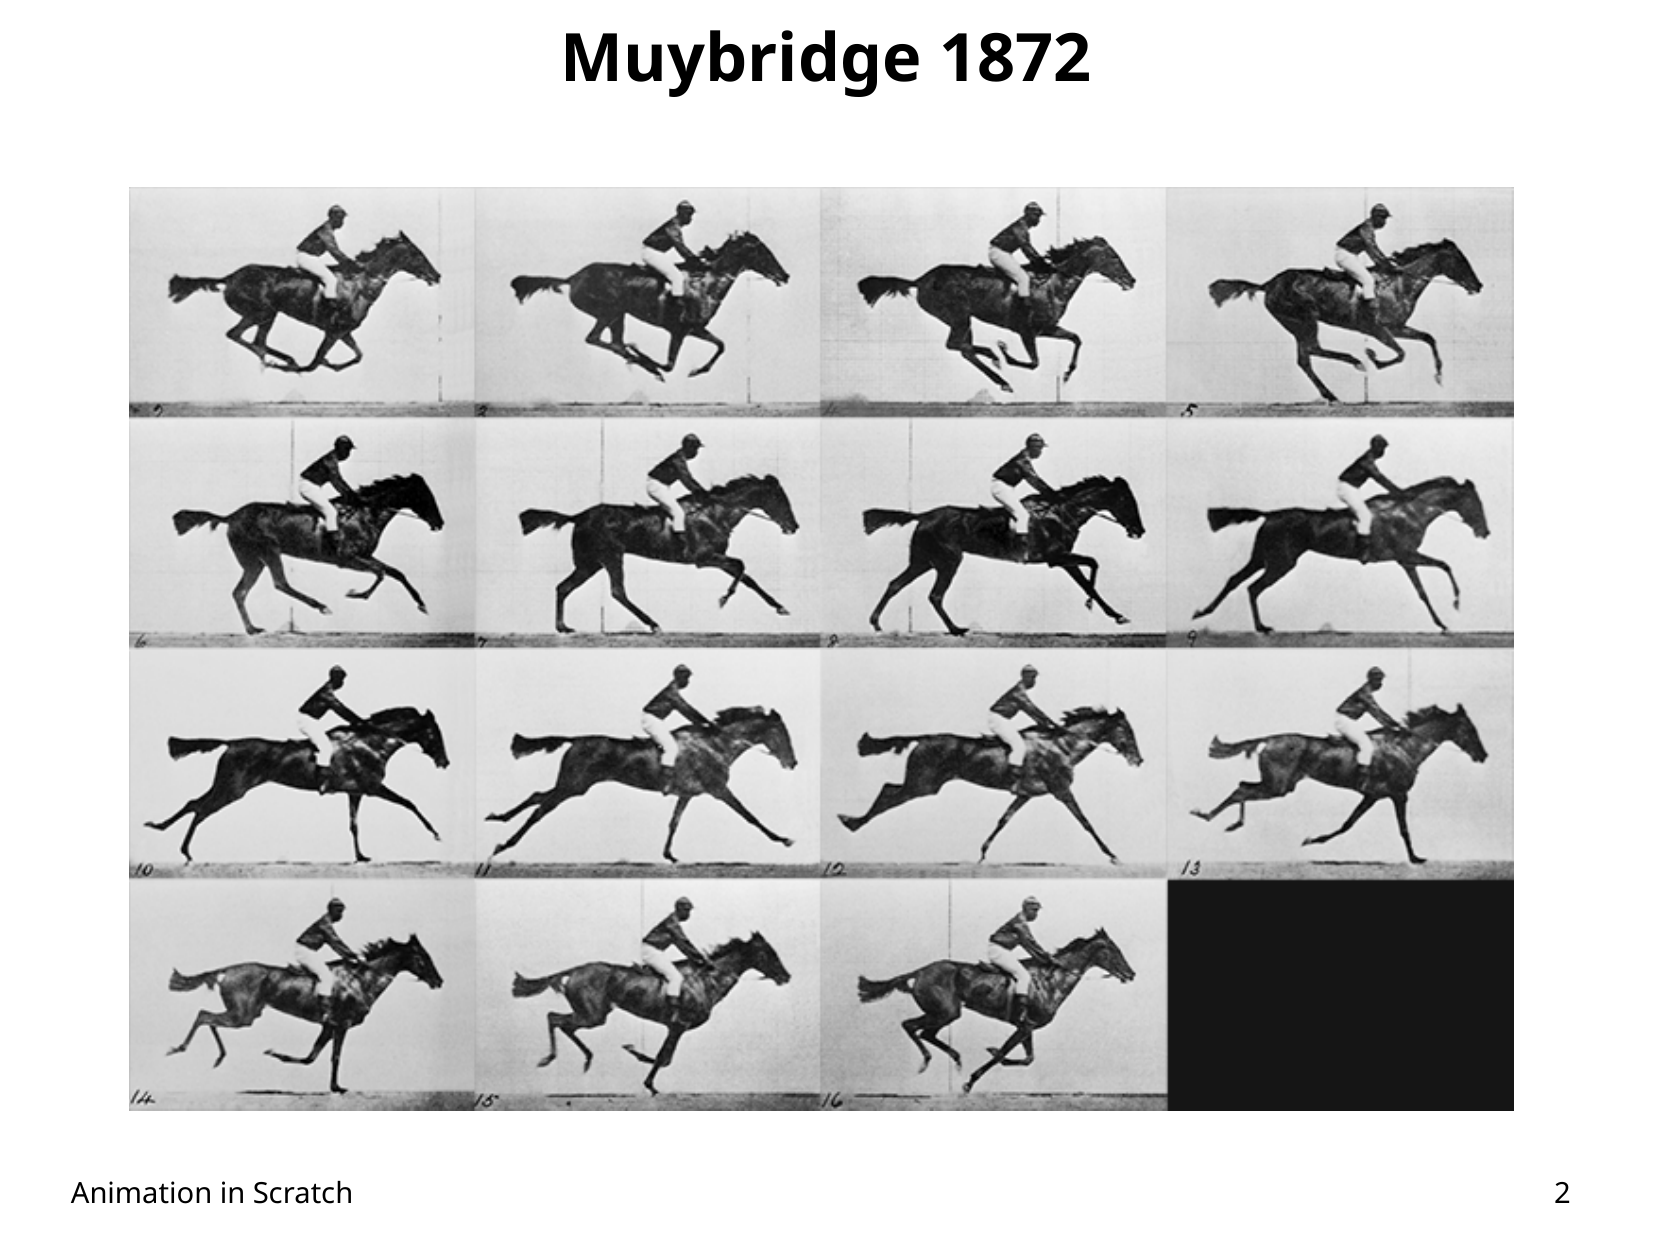

# Muybridge 1872
Animation in Scratch
2